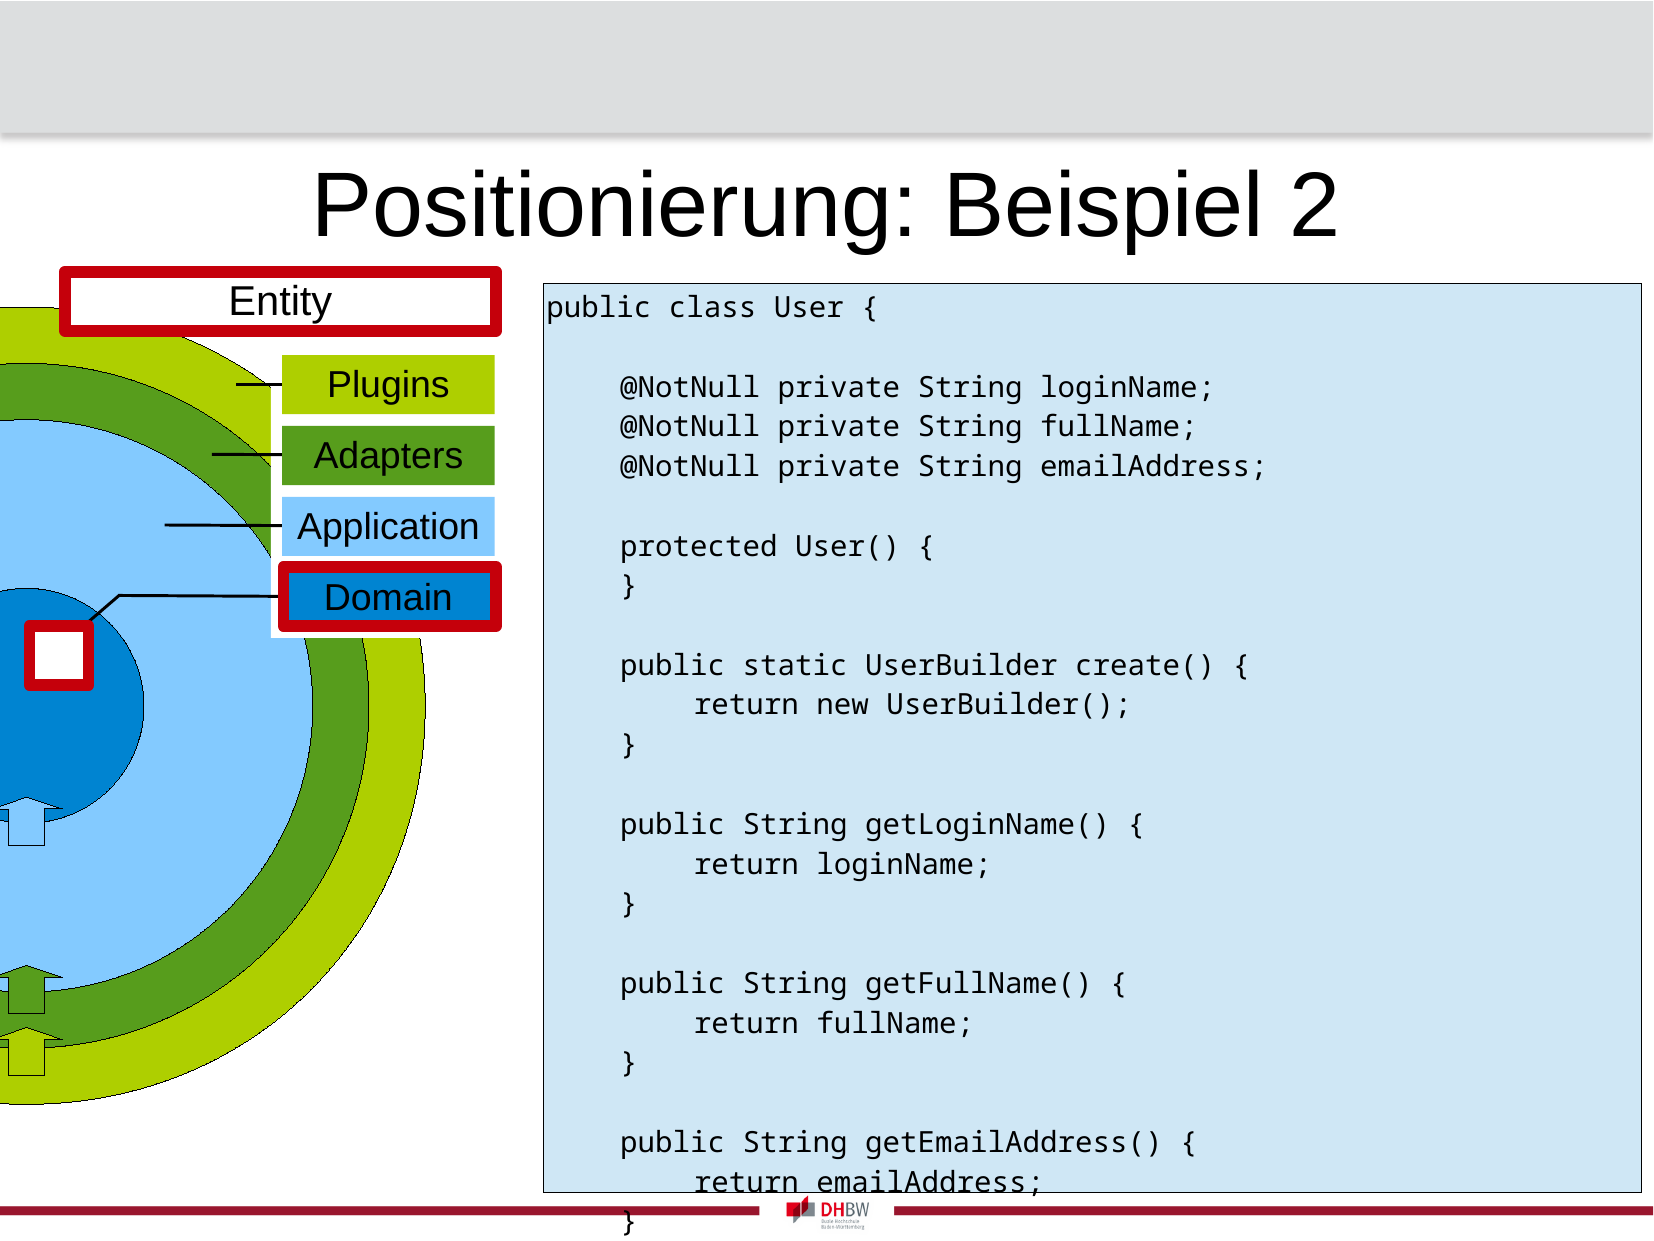

# Positionierung: Beispiel 2
Entity
public class User {
	@NotNull private String loginName;
	@NotNull private String fullName;
	@NotNull private String emailAddress;
	protected User() {
	}
	public static UserBuilder create() {
		return new UserBuilder();
	}
	public String getLoginName() {
		return loginName;
	}
	public String getFullName() {
		return fullName;
	}
	public String getEmailAddress() {
		return emailAddress;
	}
	[...]
}
Plugins
Adapters
Application
Domain